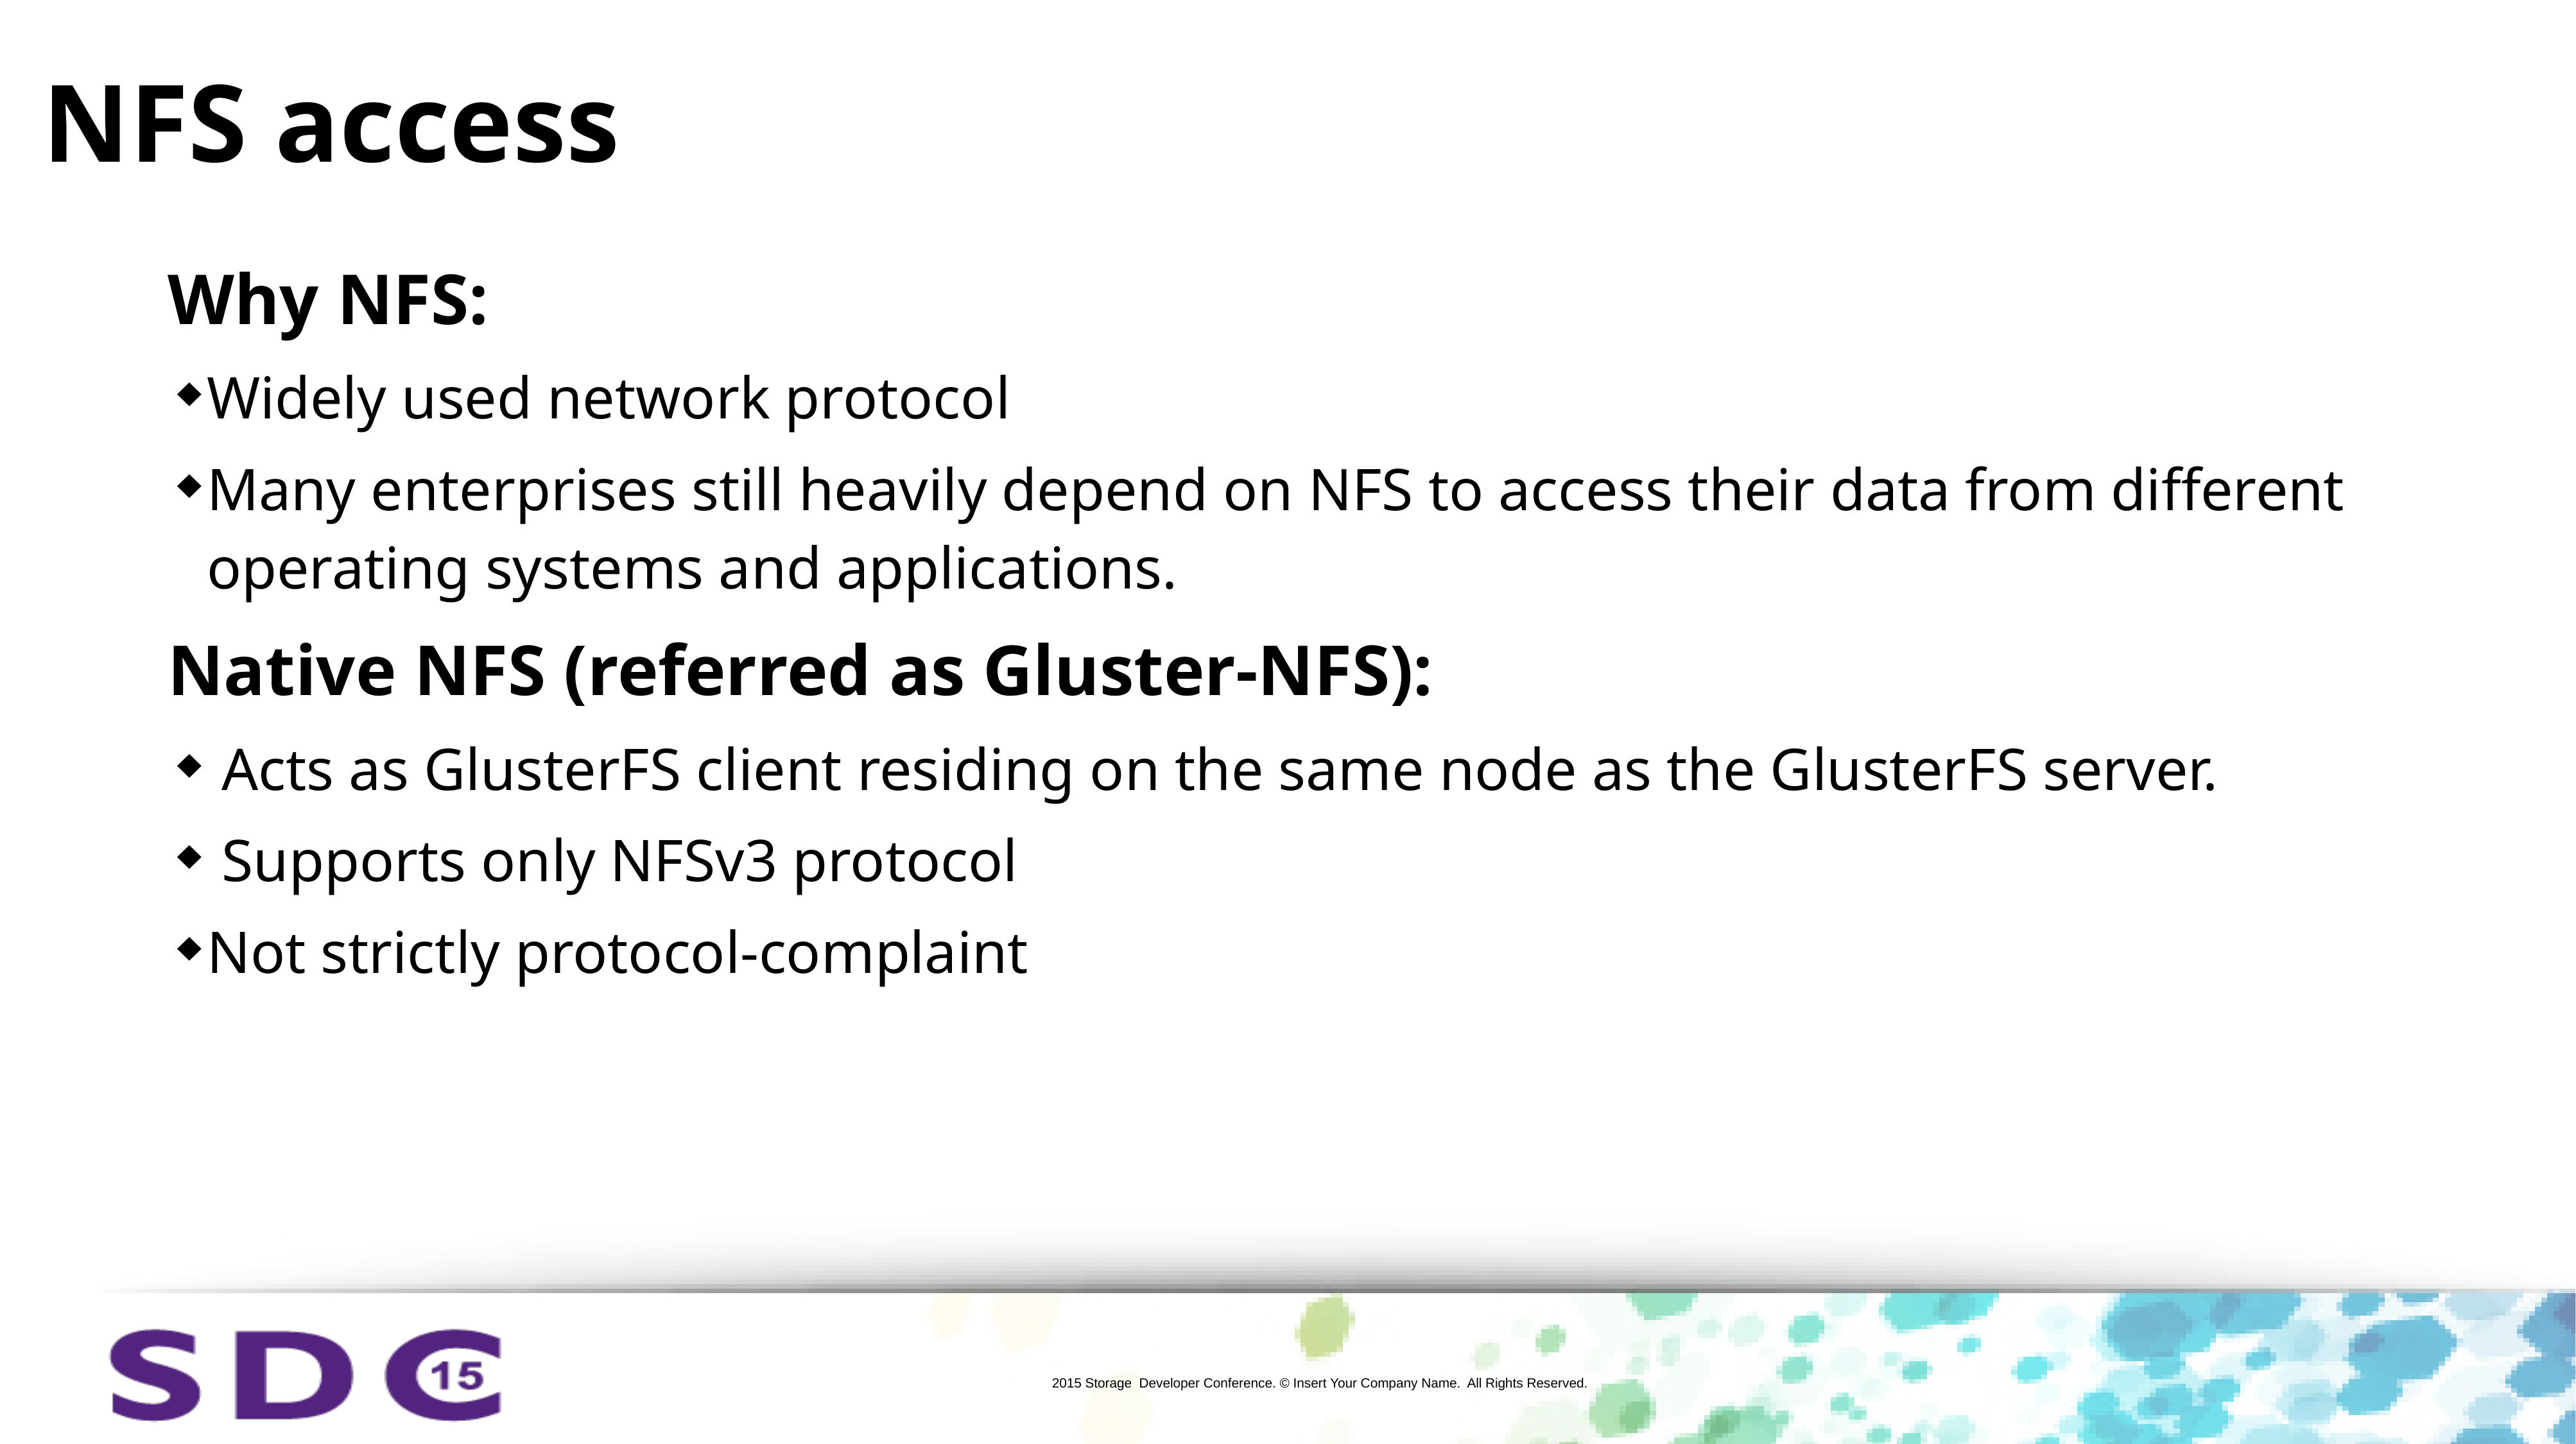

# NFS access
Why NFS:
Widely used network protocol
Many enterprises still heavily depend on NFS to access their data from different operating systems and applications.
Native NFS (referred as Gluster-NFS):
 Acts as GlusterFS client residing on the same node as the GlusterFS server.
 Supports only NFSv3 protocol
Not strictly protocol-complaint